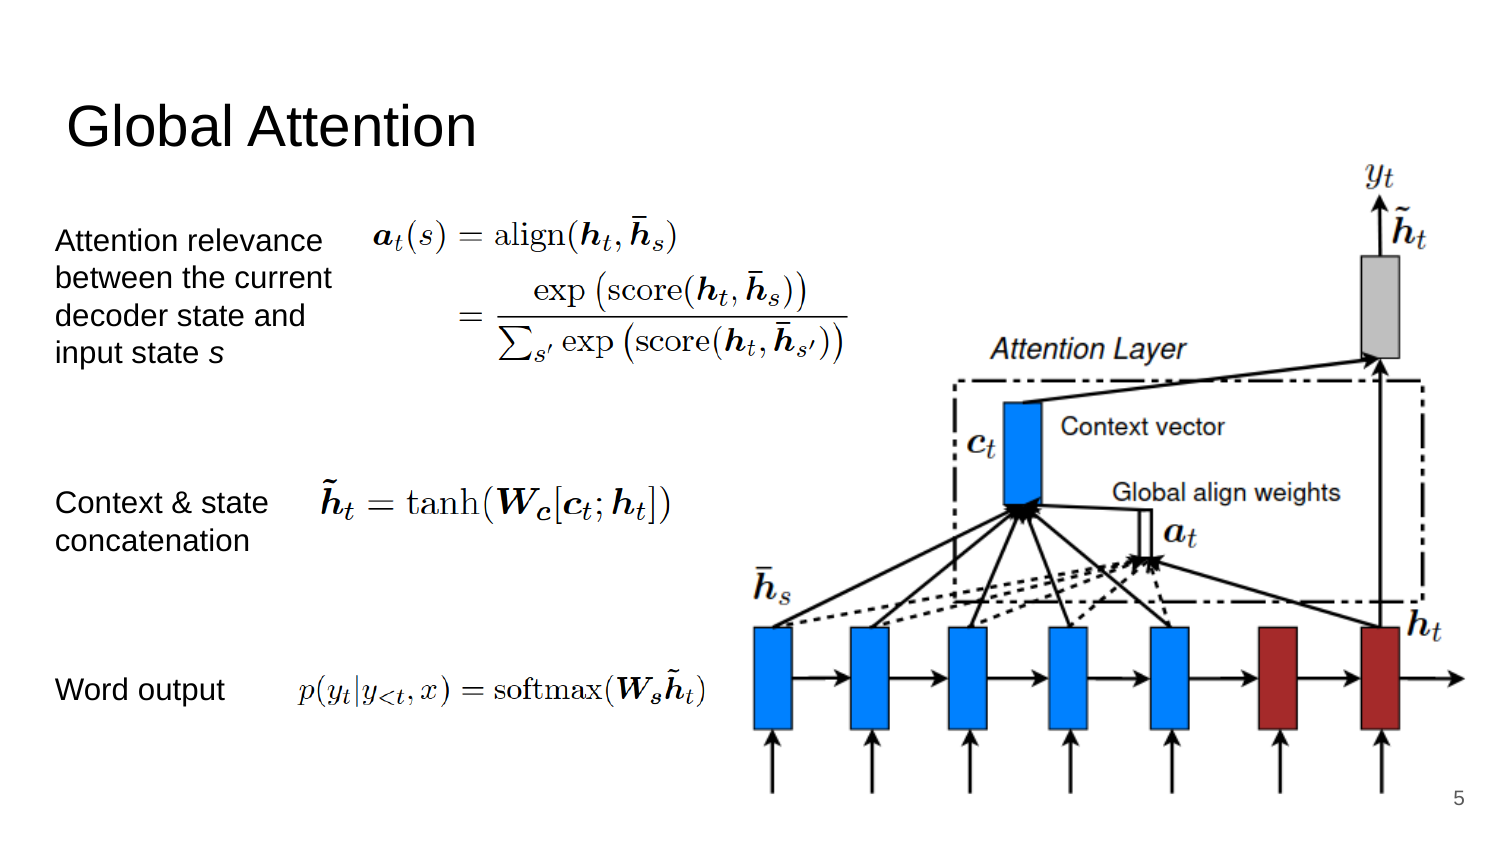

# Global Attention
Attention relevance between the current decoder state and input state s
Context & state concatenation
Word output